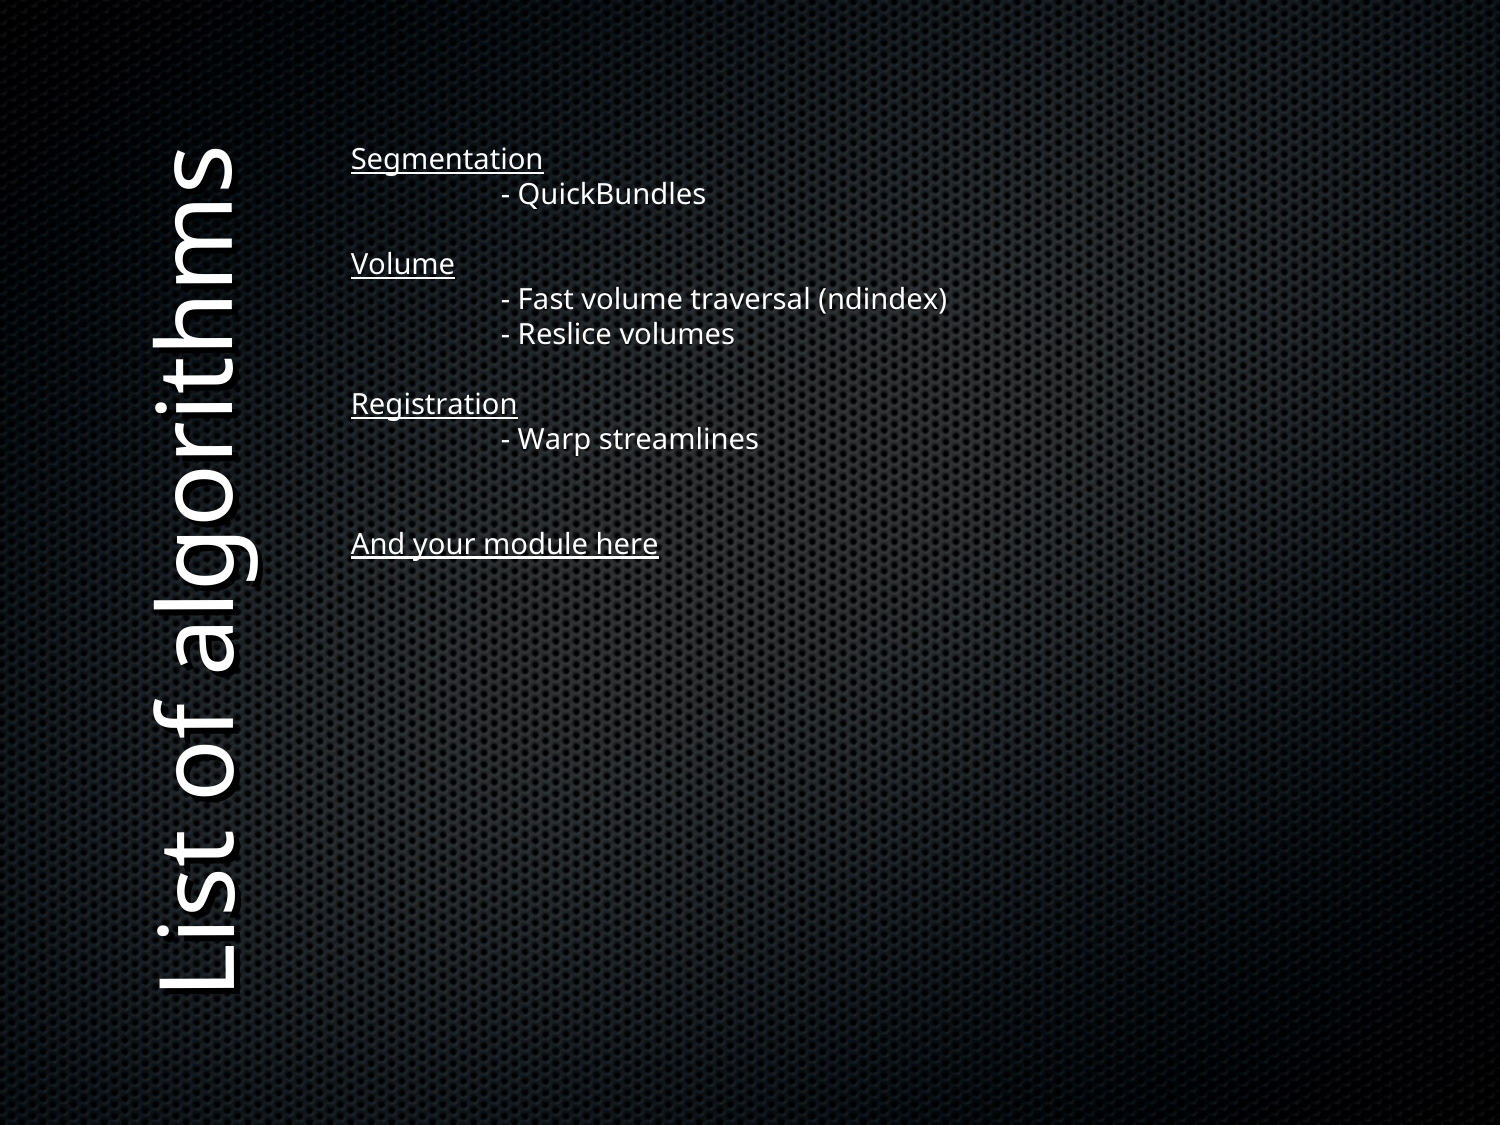

Segmentation
	- QuickBundles
Volume
	- Fast volume traversal (ndindex)
	- Reslice volumes
Registration
	- Warp streamlines
And your module here
List of algorithms